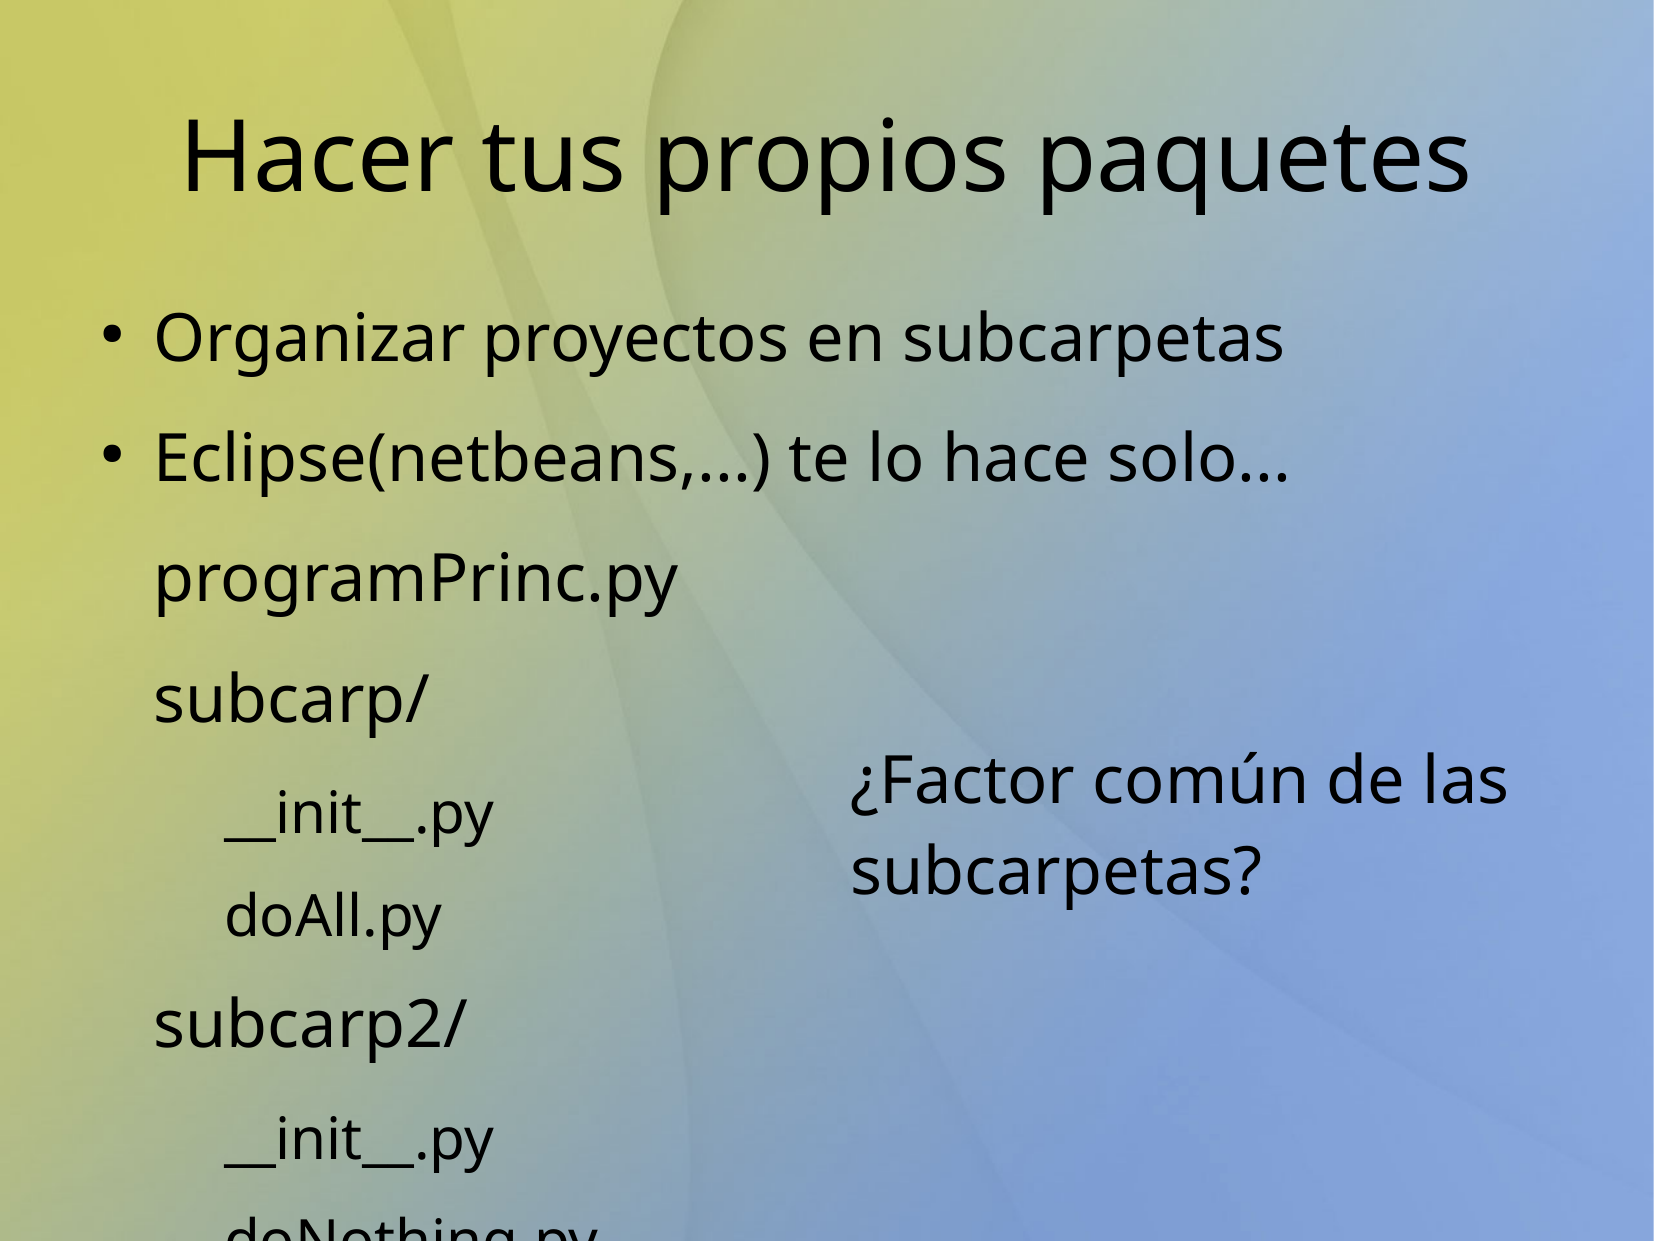

# Hacer tus propios paquetes
Organizar proyectos en subcarpetas
Eclipse(netbeans,...) te lo hace solo...
programPrinc.py
subcarp/
__init__.py
doAll.py
subcarp2/
__init__.py
doNothing.py
¿Factor común de las subcarpetas?